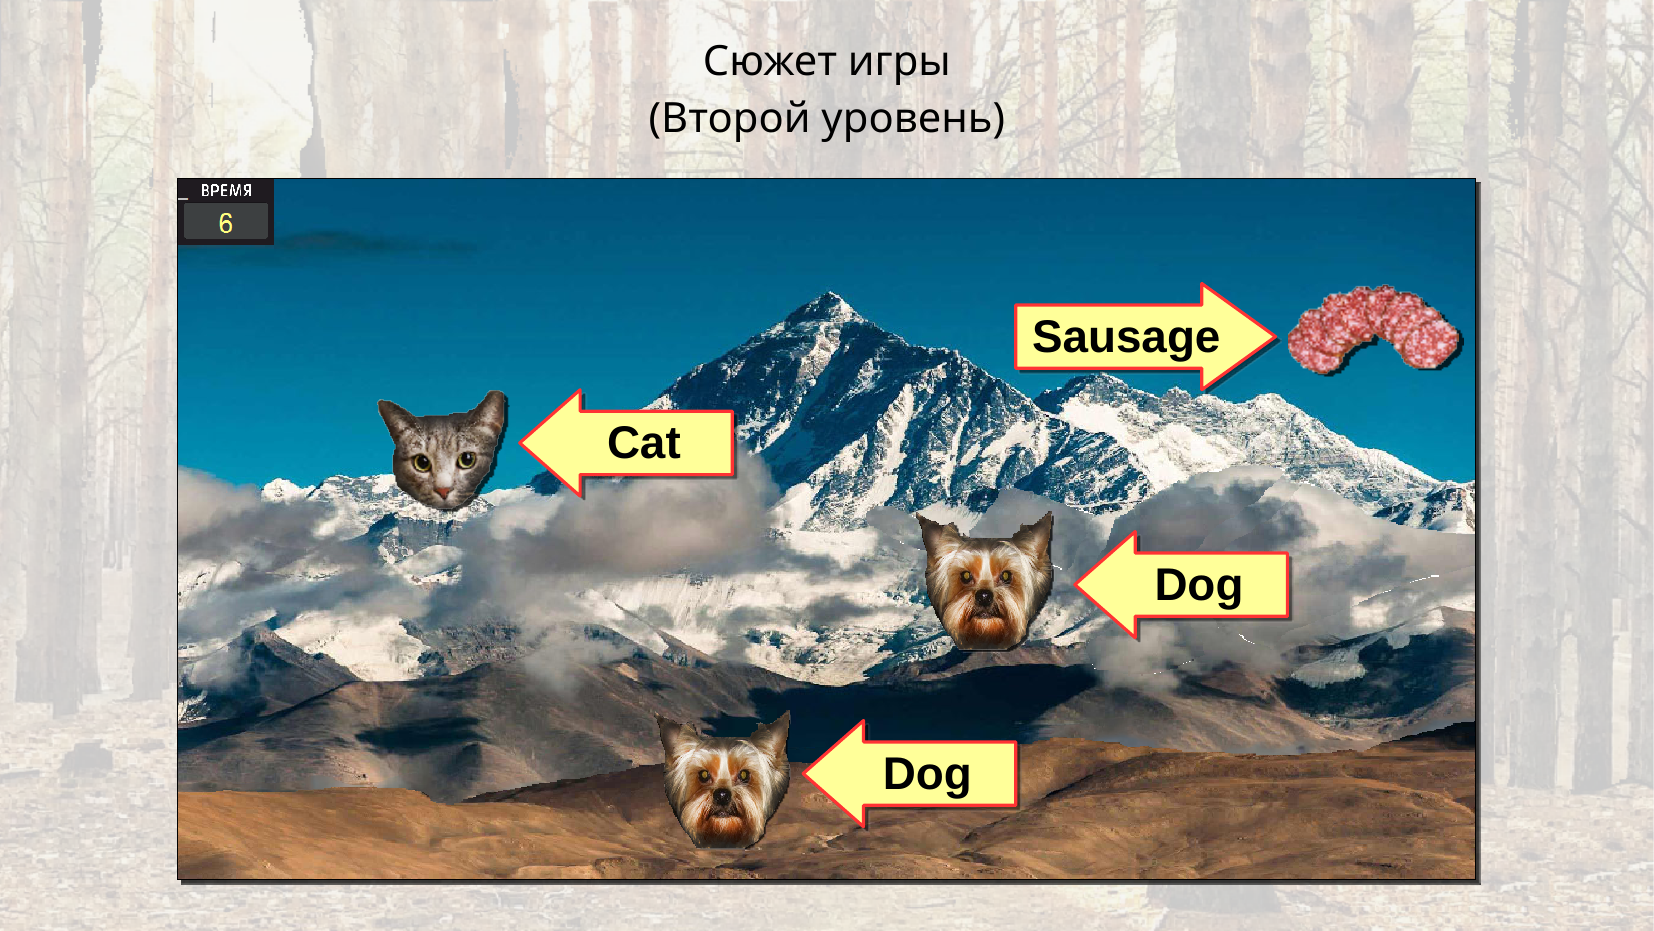

Сюжет игры
(Второй уровень)
Sausage
Cat
Dog
Dog